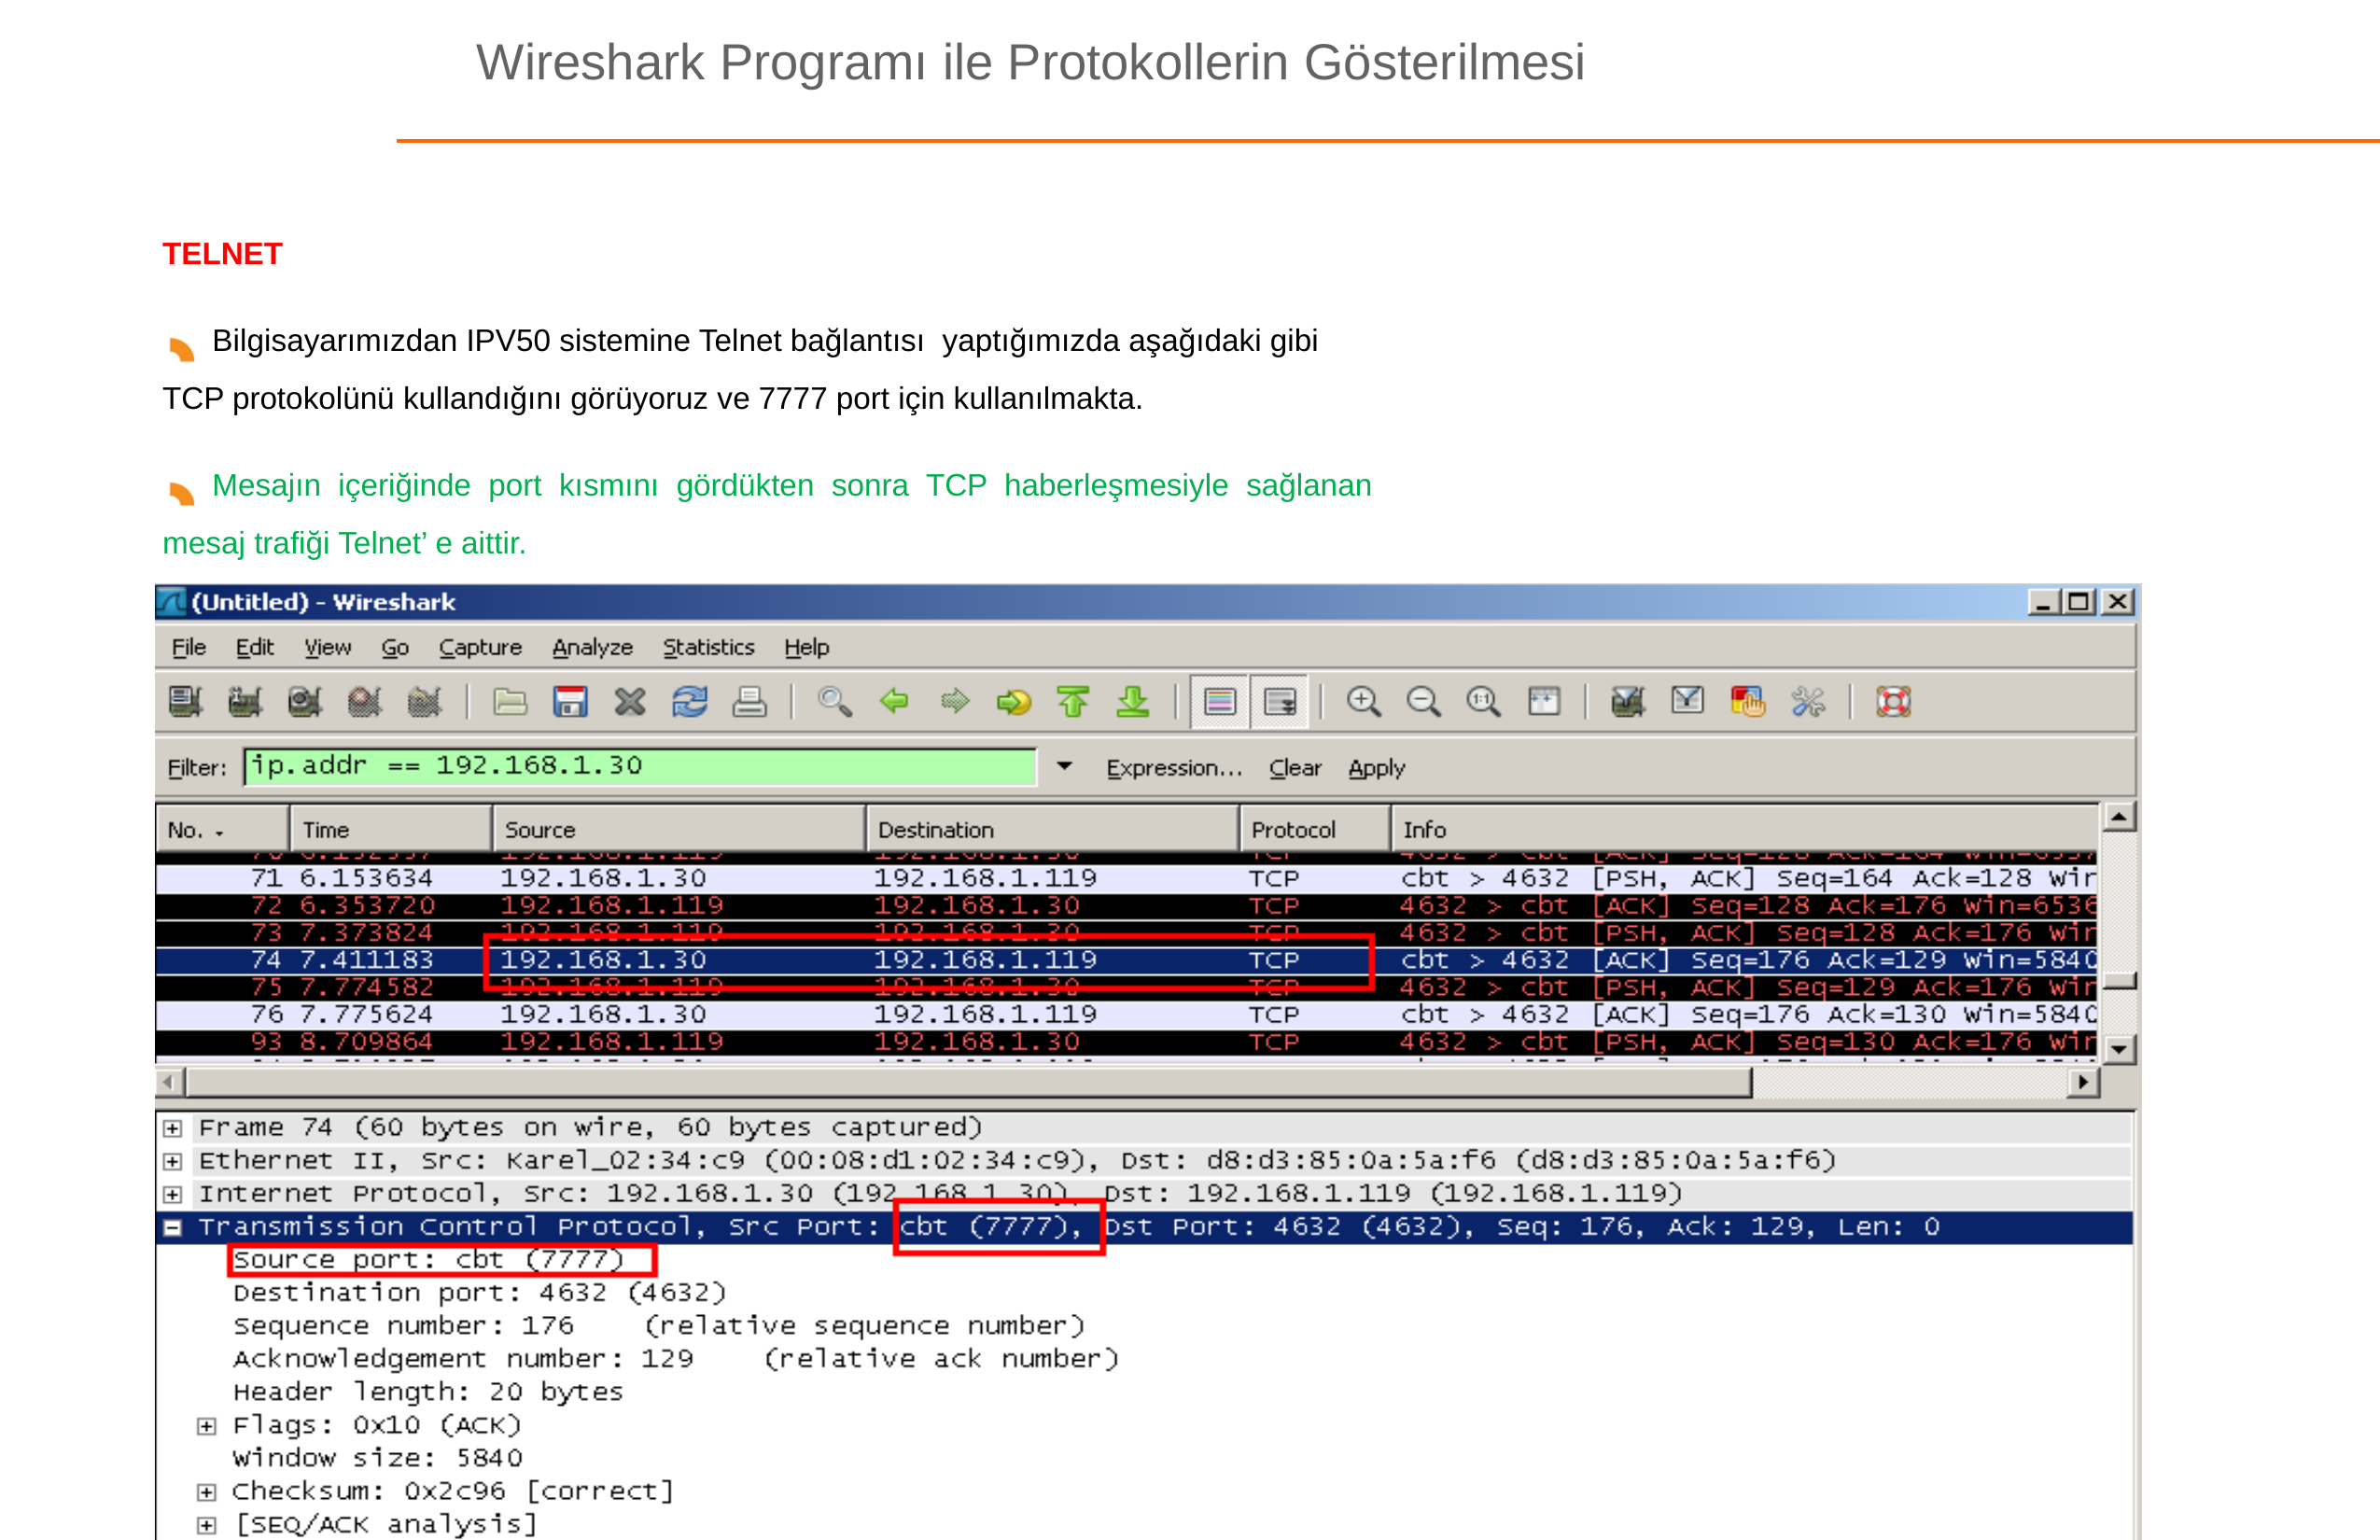

Wireshark Programı ile Protokollerin Gösterilmesi
TELNET
 Bilgisayarımızdan IPV50 sistemine Telnet bağlantısı yaptığımızda aşağıdaki gibi
TCP protokolünü kullandığını görüyoruz ve 7777 port için kullanılmakta.
 Mesajın içeriğinde port kısmını gördükten sonra TCP haberleşmesiyle sağlanan
mesaj trafiği Telnet’ e aittir.